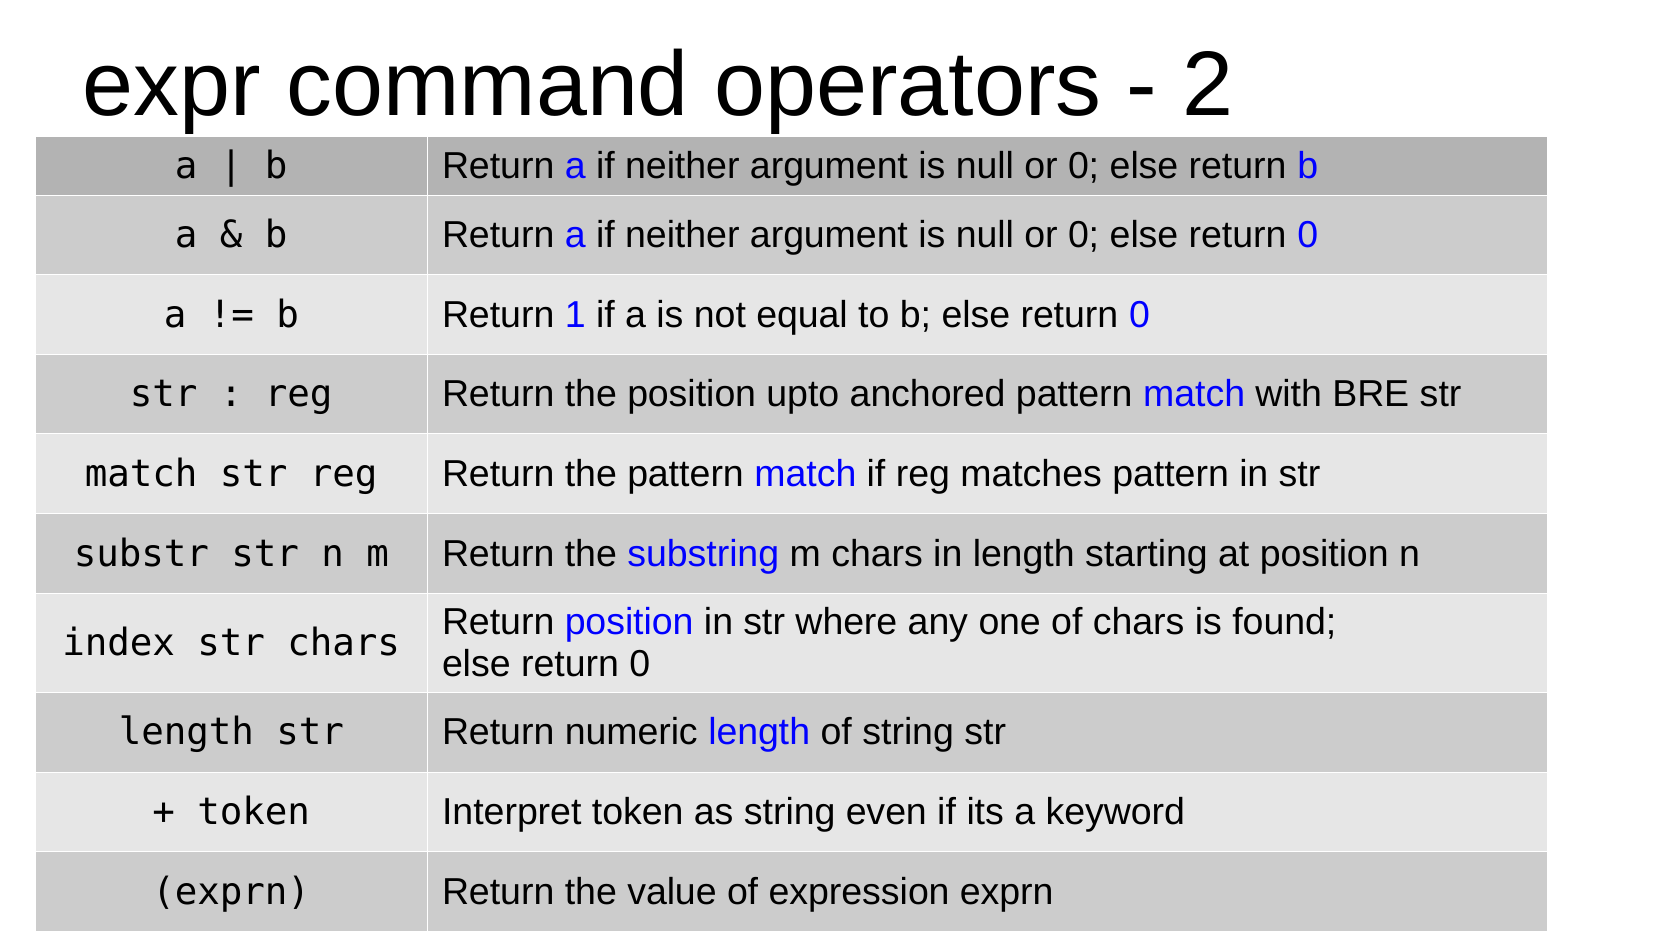

# expr command operators - 2
| a | b | Return a if neither argument is null or 0; else return b |
| --- | --- |
| a & b | Return a if neither argument is null or 0; else return 0 |
| a != b | Return 1 if a is not equal to b; else return 0 |
| str : reg | Return the position upto anchored pattern match with BRE str |
| match str reg | Return the pattern match if reg matches pattern in str |
| substr str n m | Return the substring m chars in length starting at position n |
| index str chars | Return position in str where any one of chars is found; else return 0 |
| length str | Return numeric length of string str |
| + token | Interpret token as string even if its a keyword |
| (exprn) | Return the value of expression exprn |